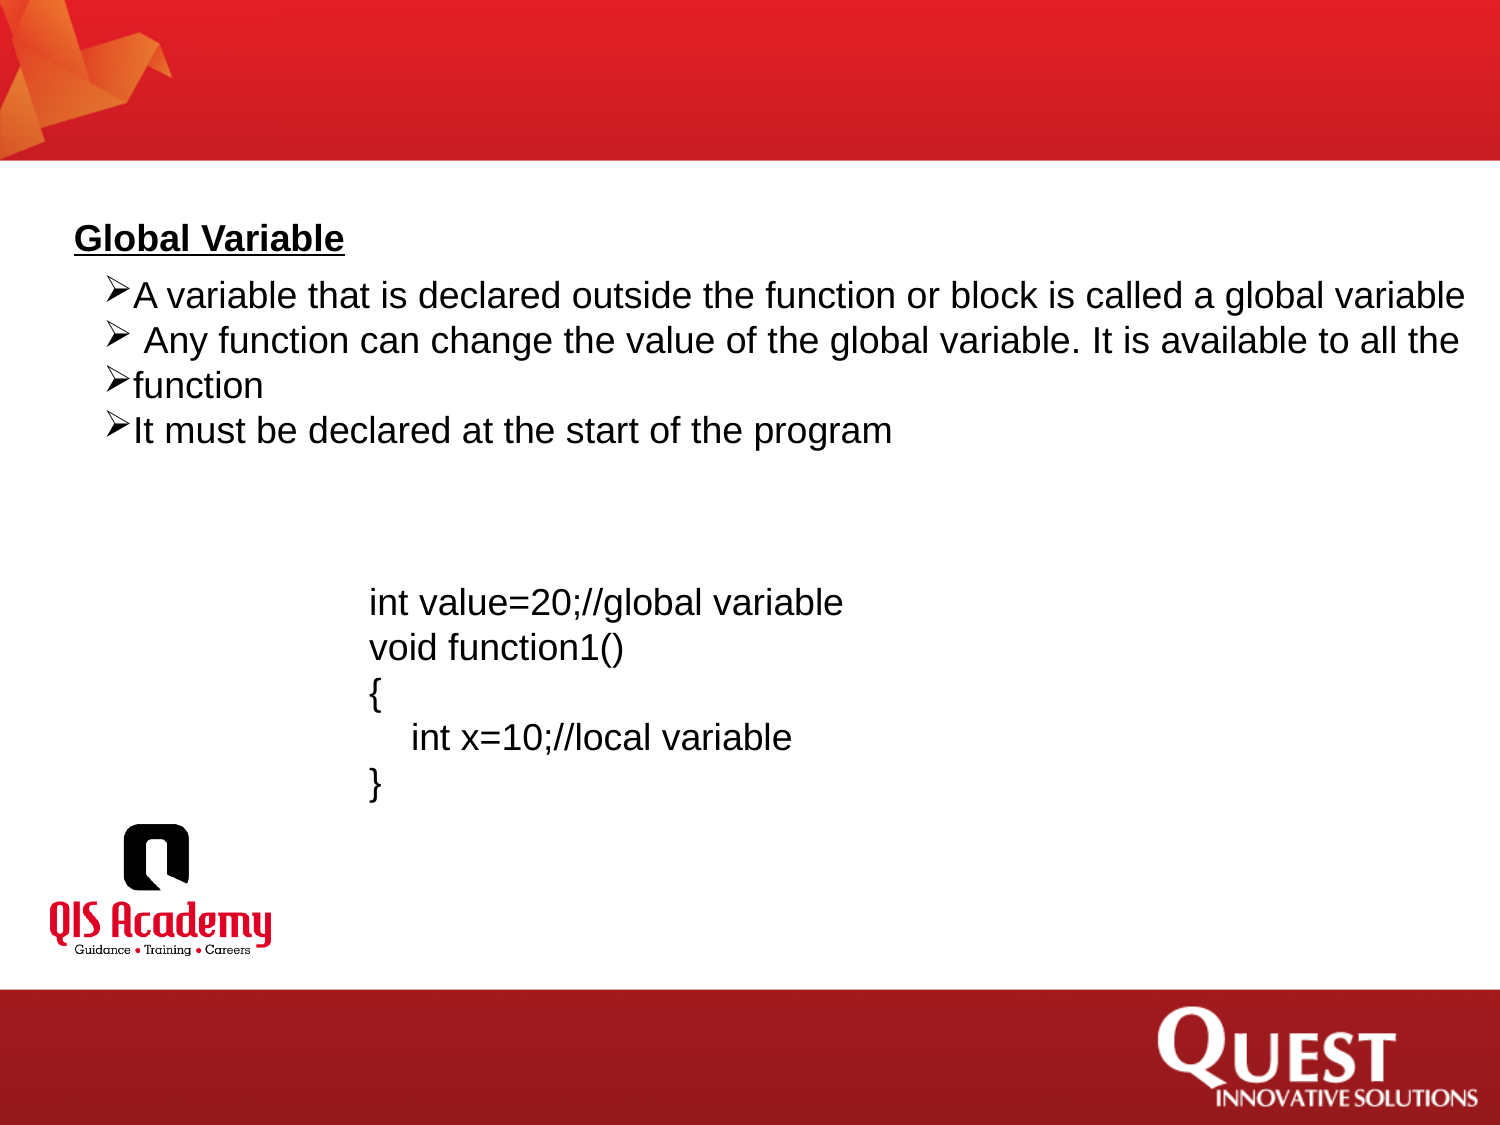

Global Variable
A variable that is declared outside the function or block is called a global variable
 Any function can change the value of the global variable. It is available to all the
function
It must be declared at the start of the program
int value=20;//global variable
void function1()
{
 int x=10;//local variable
}